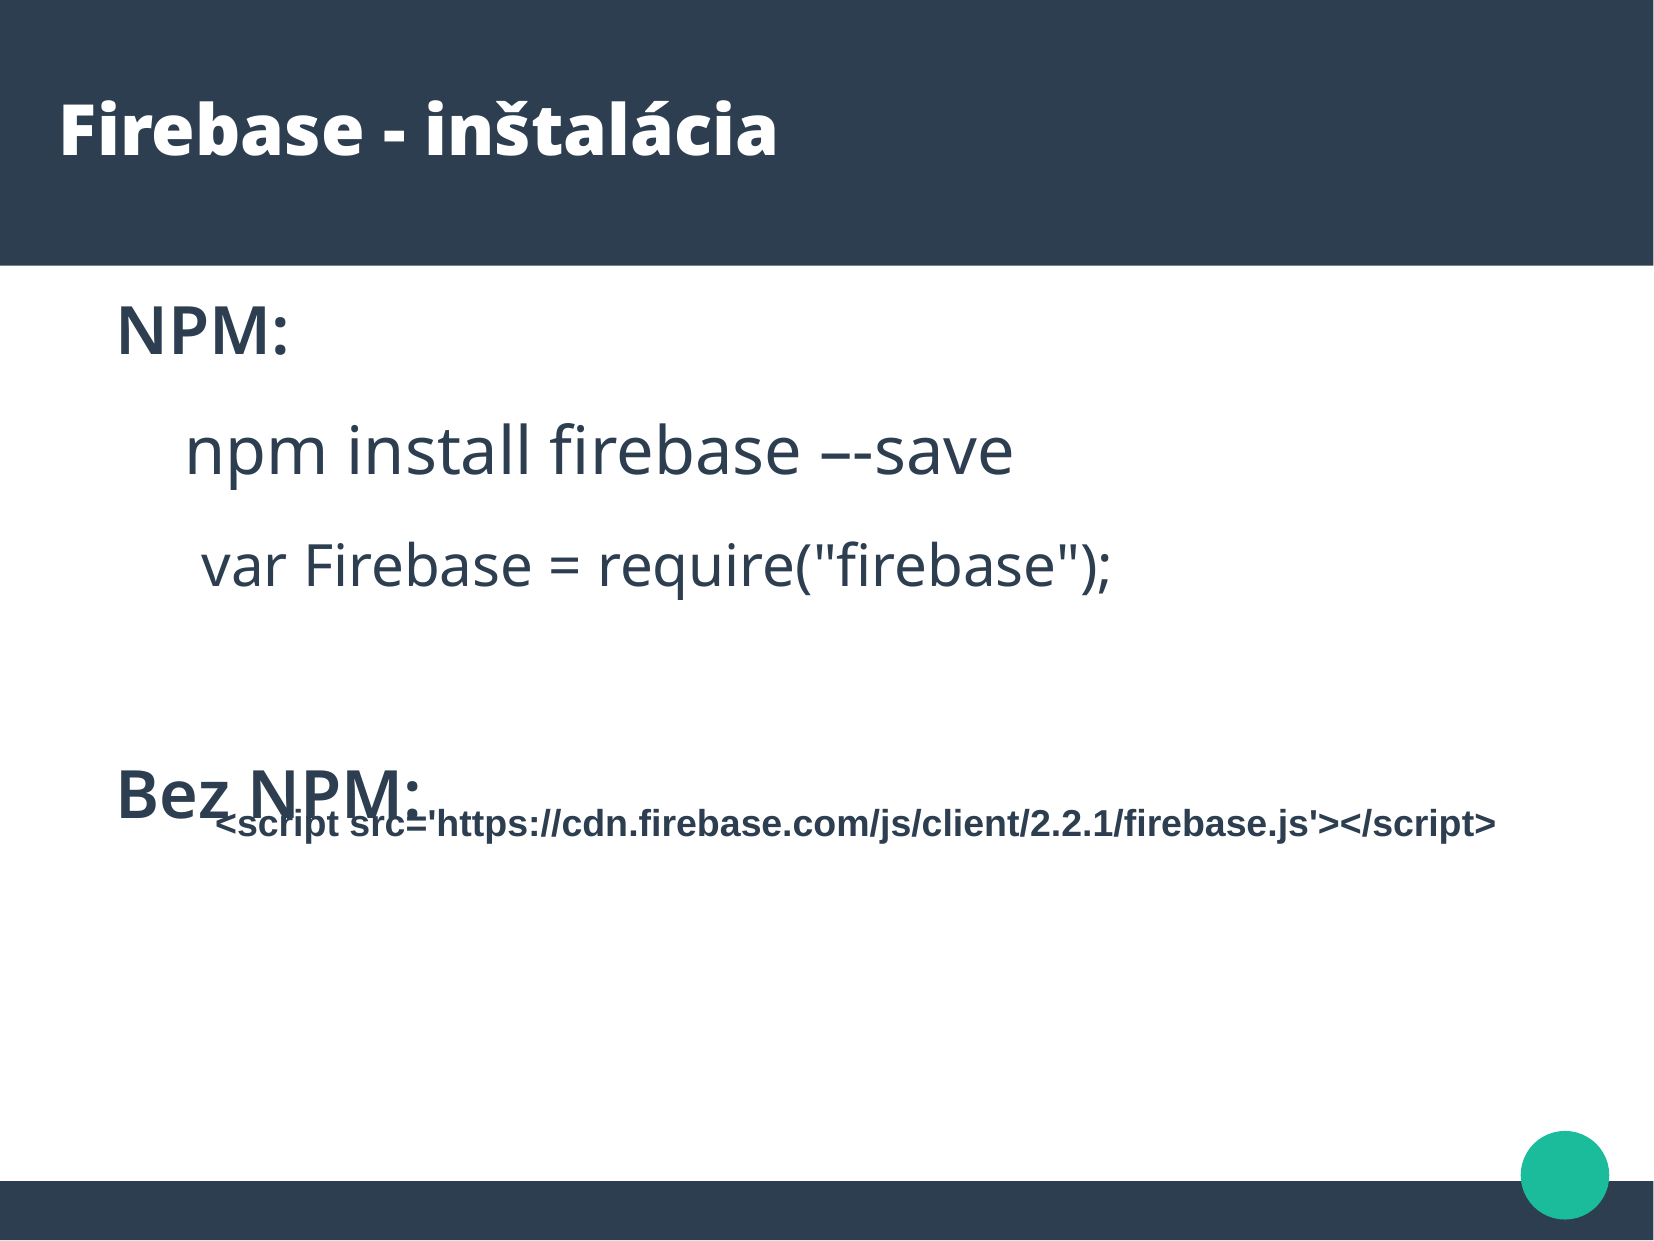

# Firebase - inštalácia
NPM:
 npm install firebase –-save
 var Firebase = require("firebase");
Bez NPM:
<script src='https://cdn.firebase.com/js/client/2.2.1/firebase.js'></script>